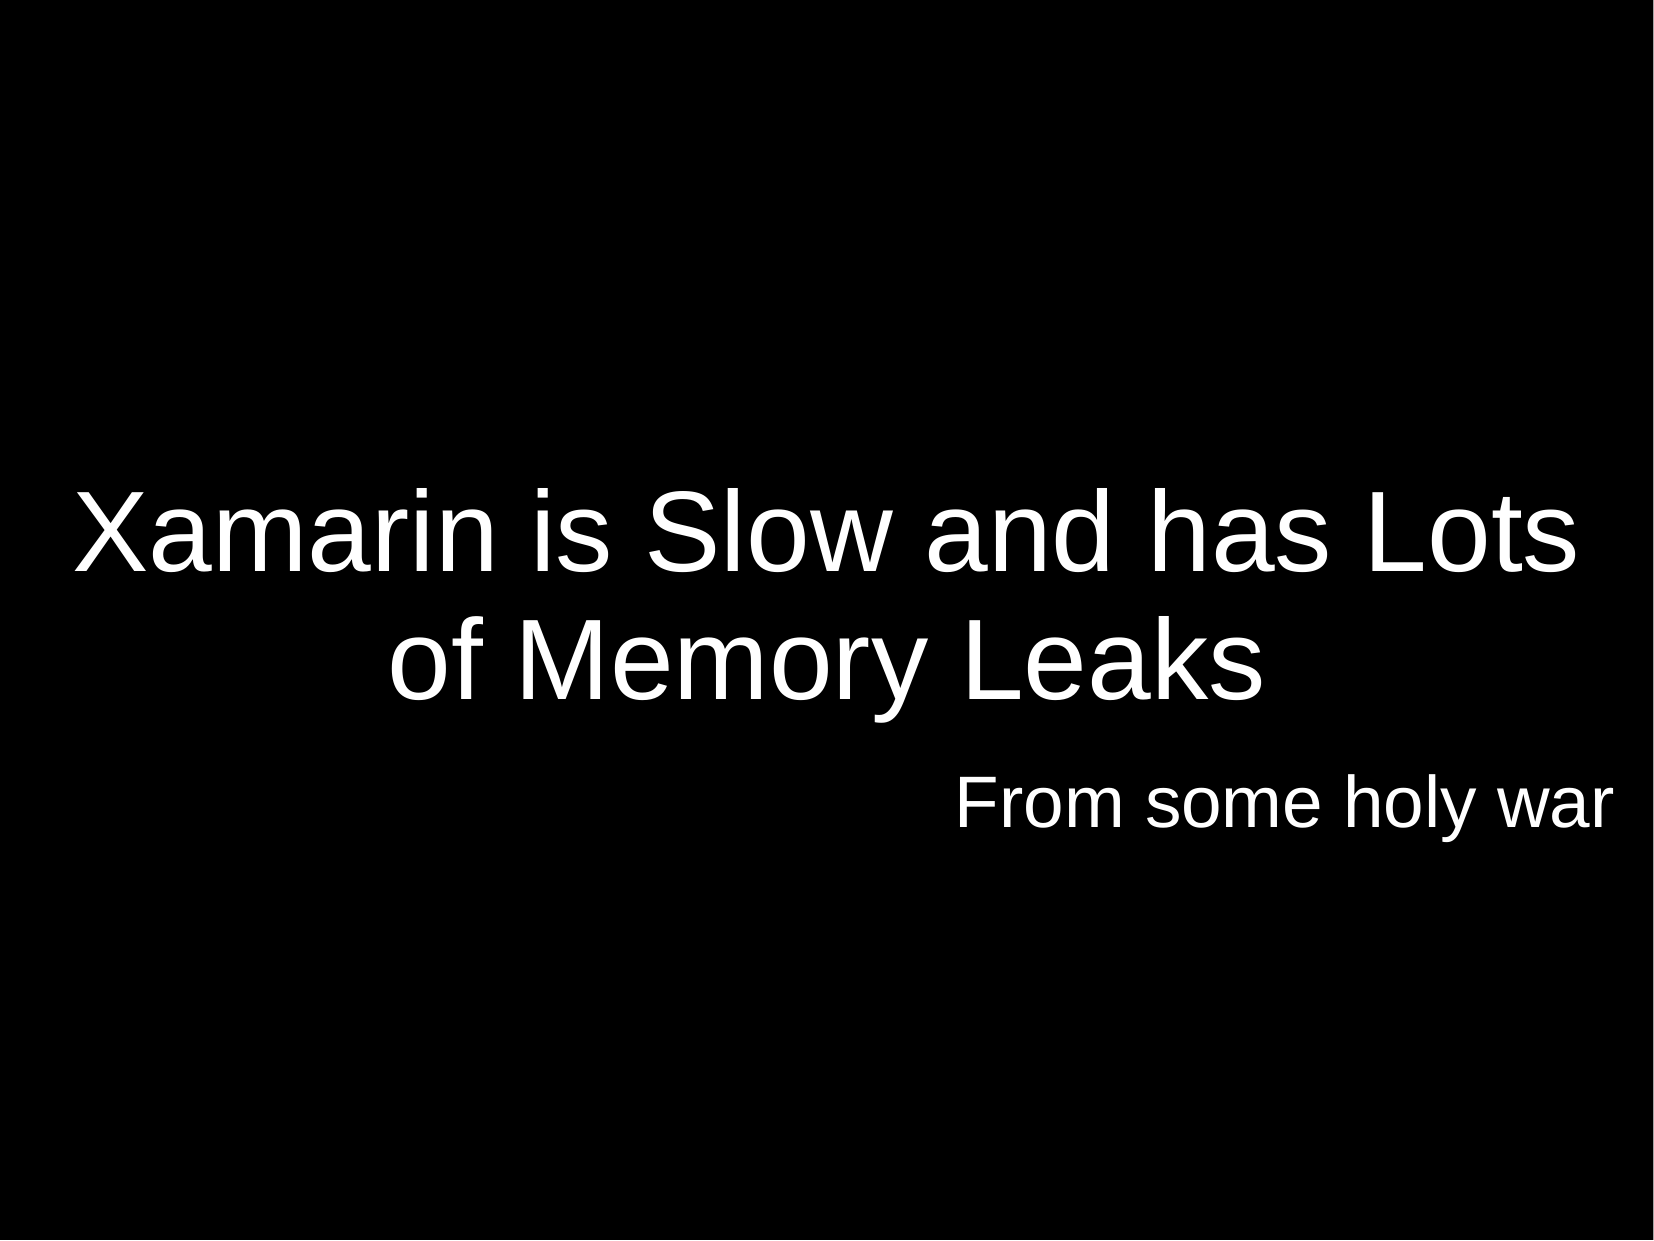

Xamarin is Slow and has Lots of Memory Leaks
From some holy war